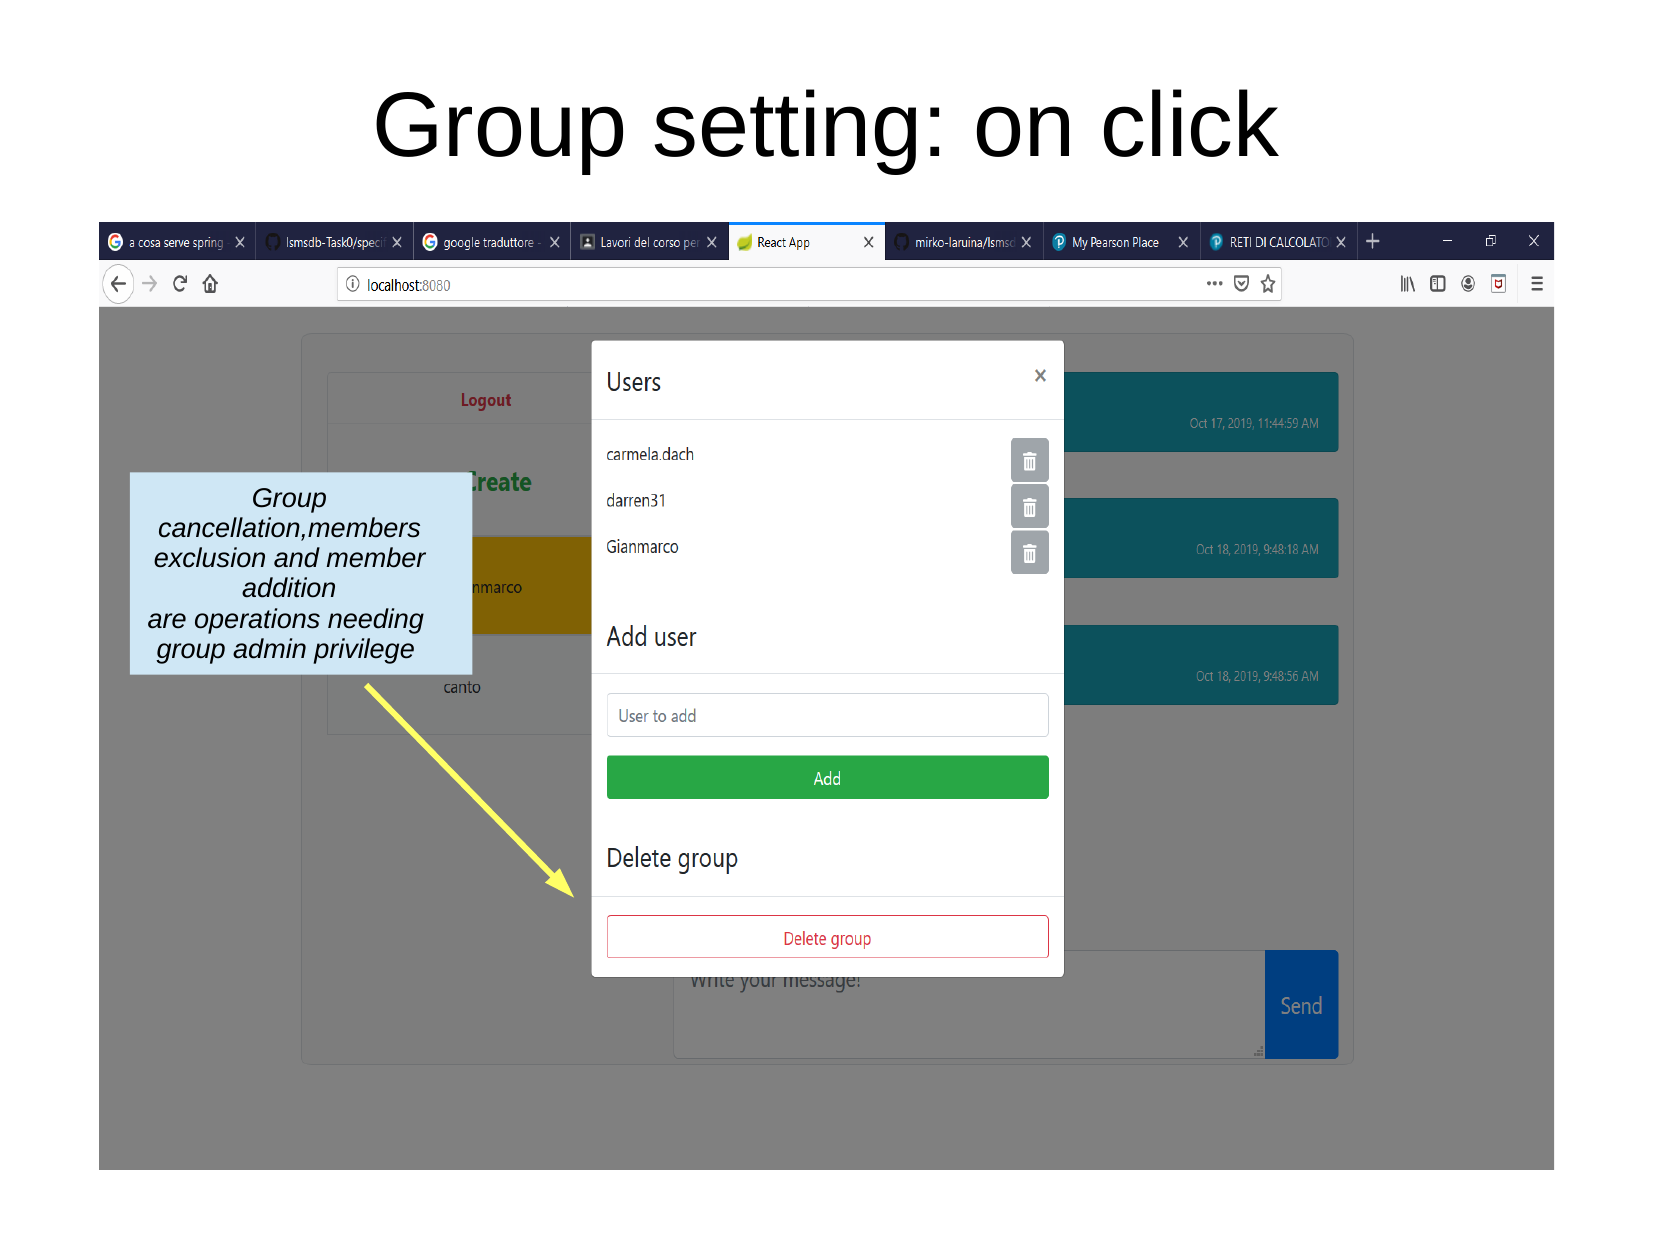

# Group setting: on click
Group cancellation,members exclusion and member addition
are operations needing
group admin privilege